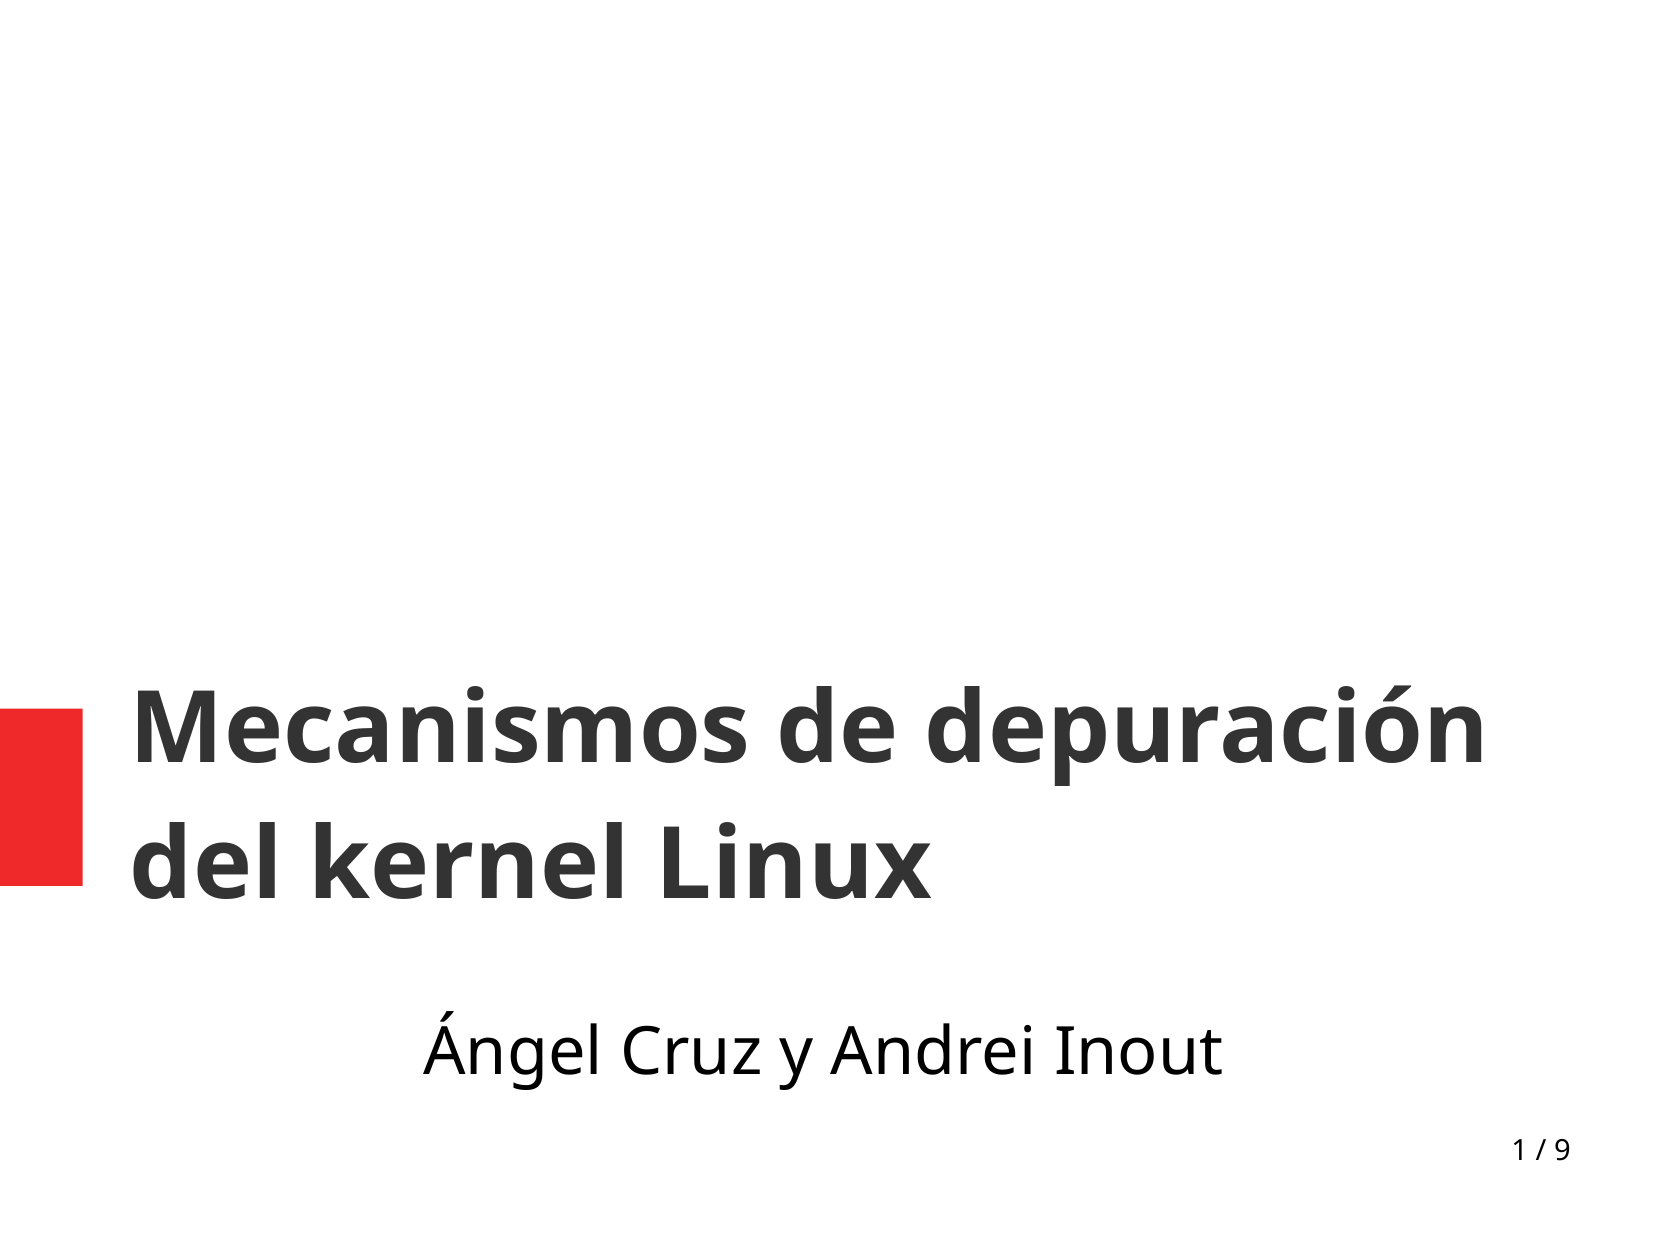

# Mecanismos de depuración del kernel Linux
Ángel Cruz y Andrei Inout
1